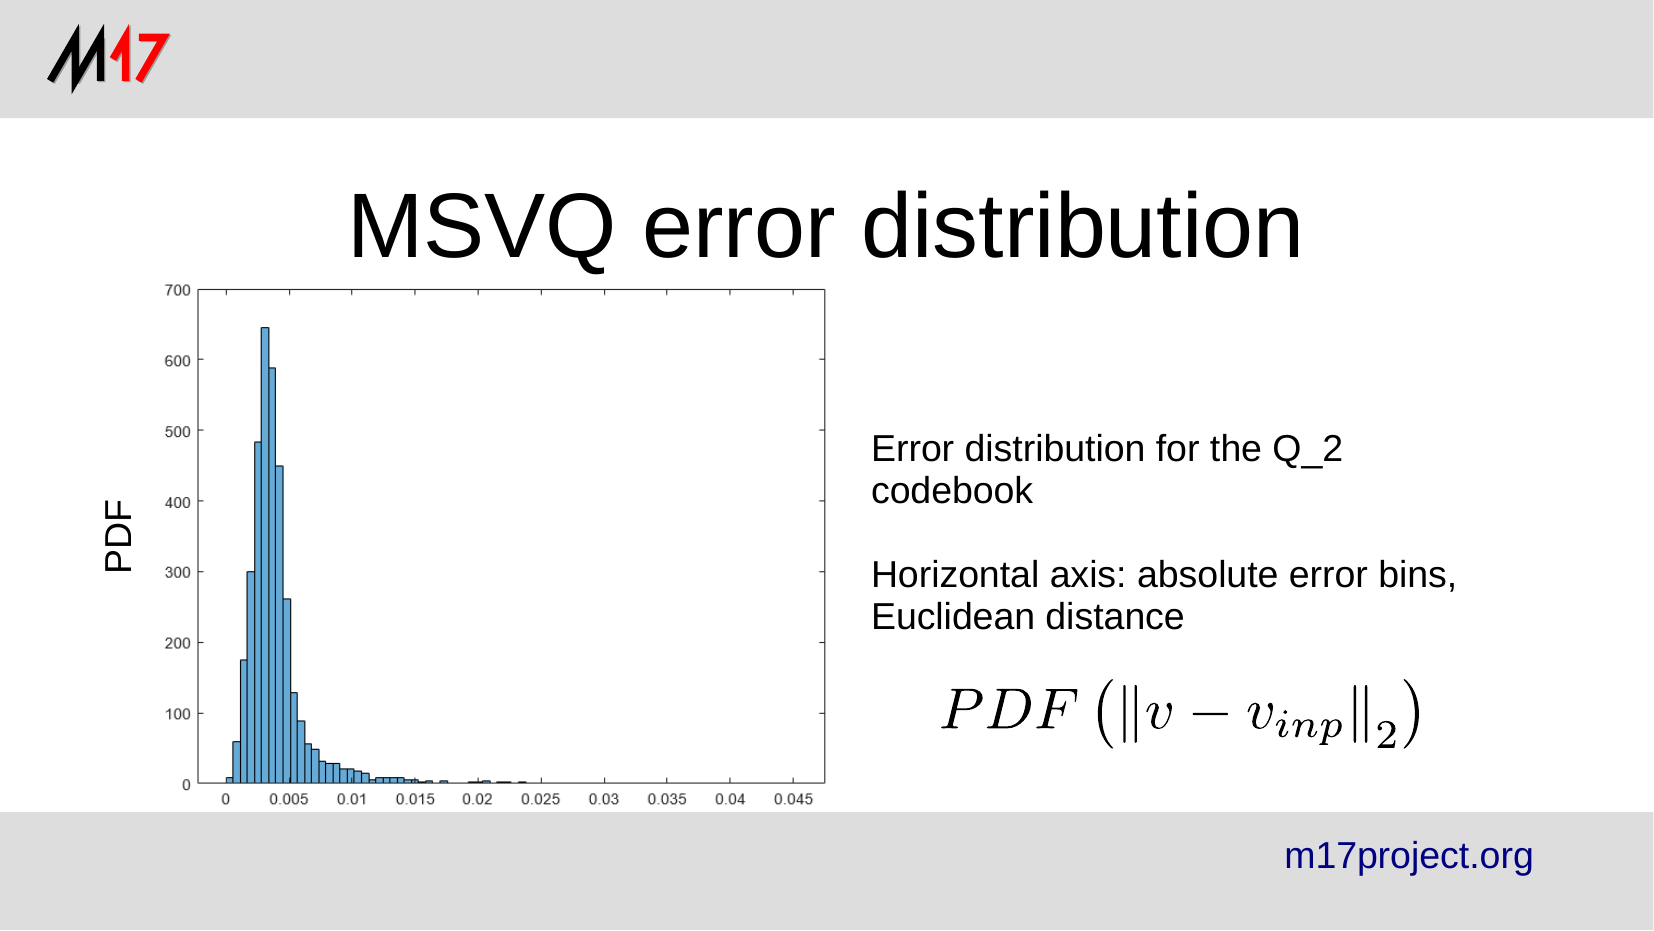

# MSVQ error distribution
Error distribution for the Q_2 codebook
Horizontal axis: absolute error bins, Euclidean distance
PDF
m17project.org